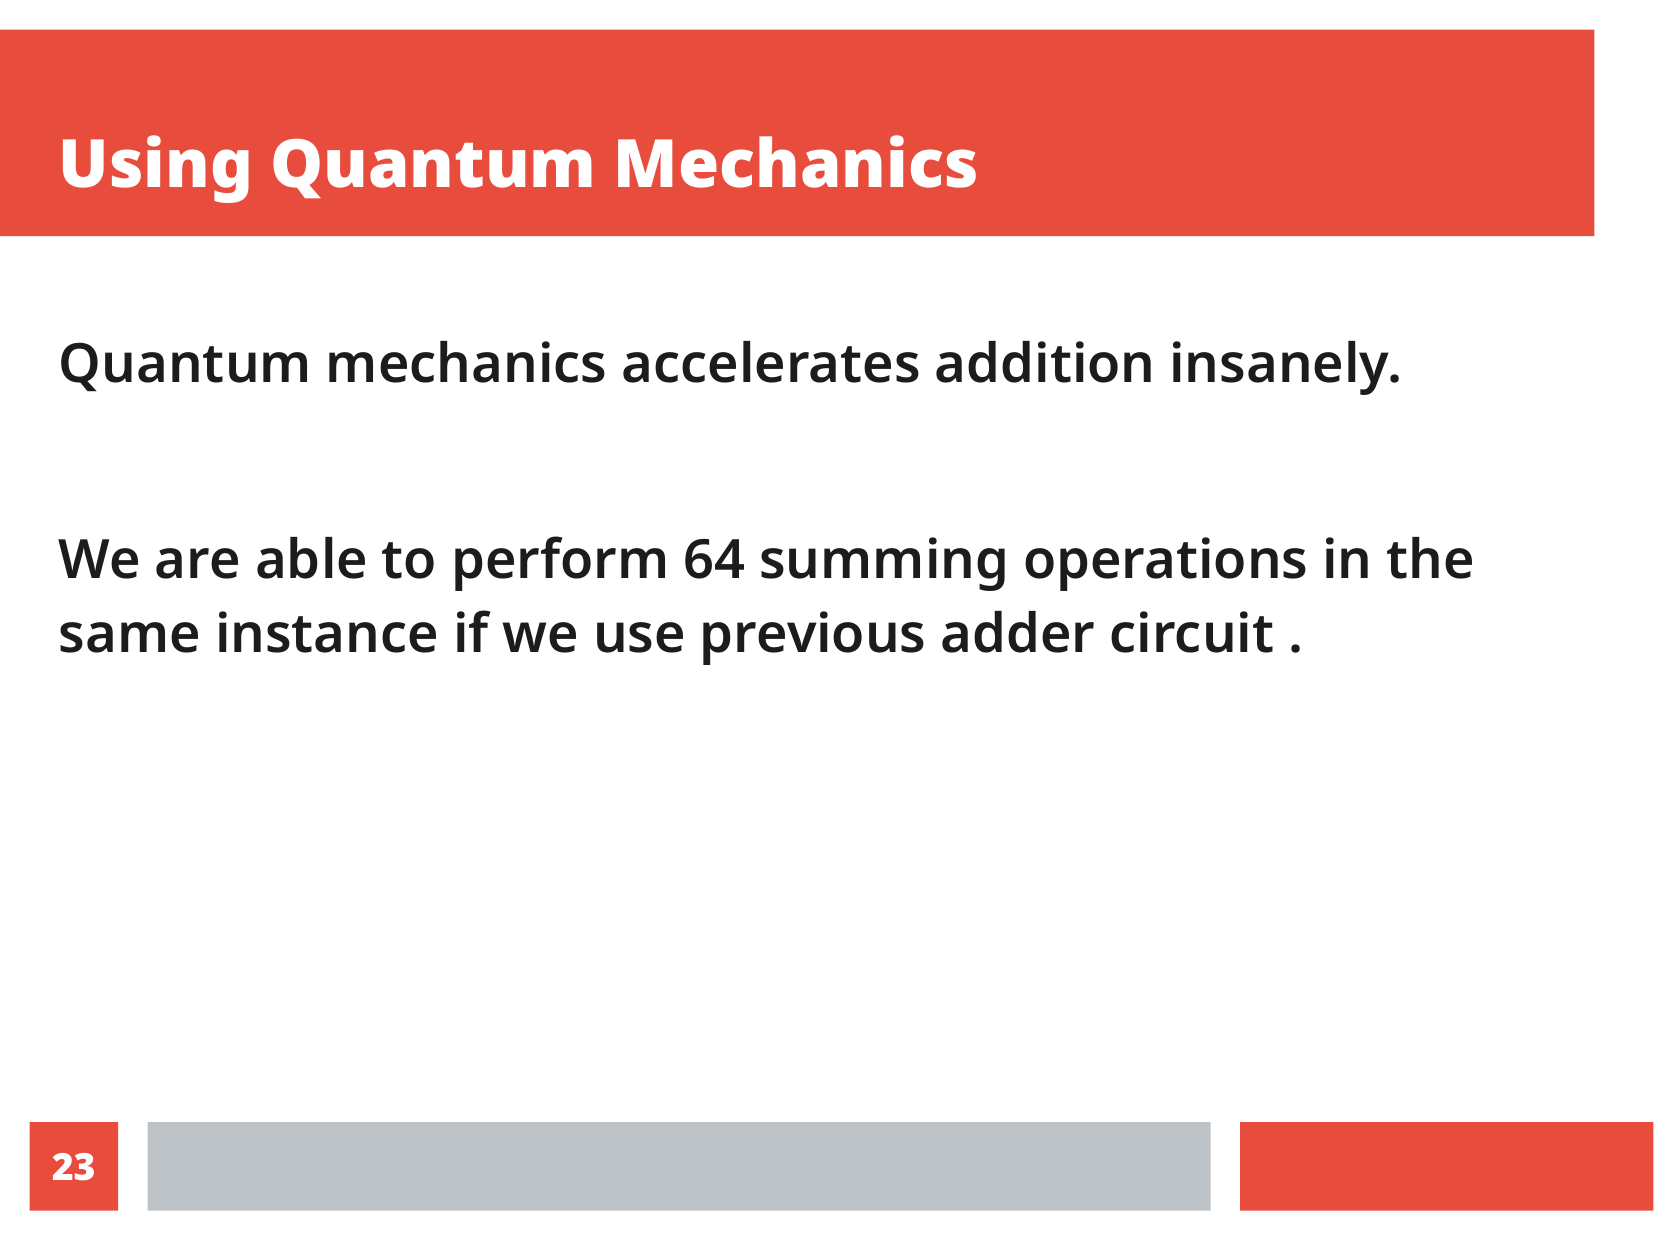

# Using Quantum Mechanics
Quantum mechanics accelerates addition insanely.
We are able to perform 64 summing operations in the same instance if we use previous adder circuit .
23